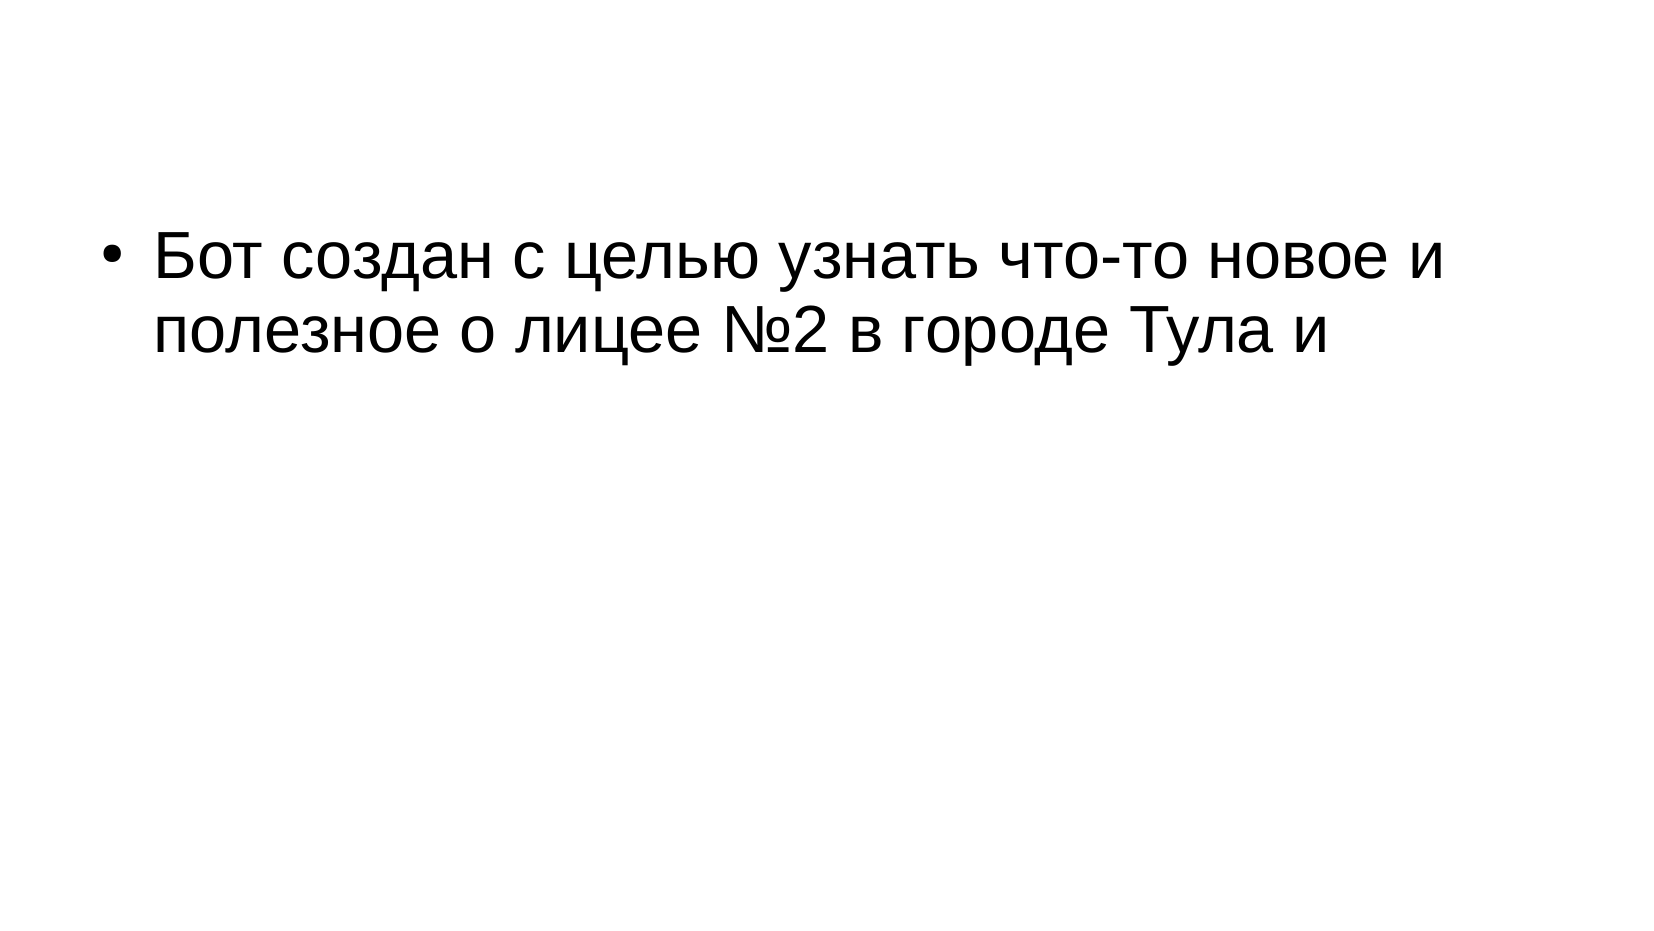

#
Бот создан с целью узнать что-то новое и полезное о лицее №2 в городе Тула и